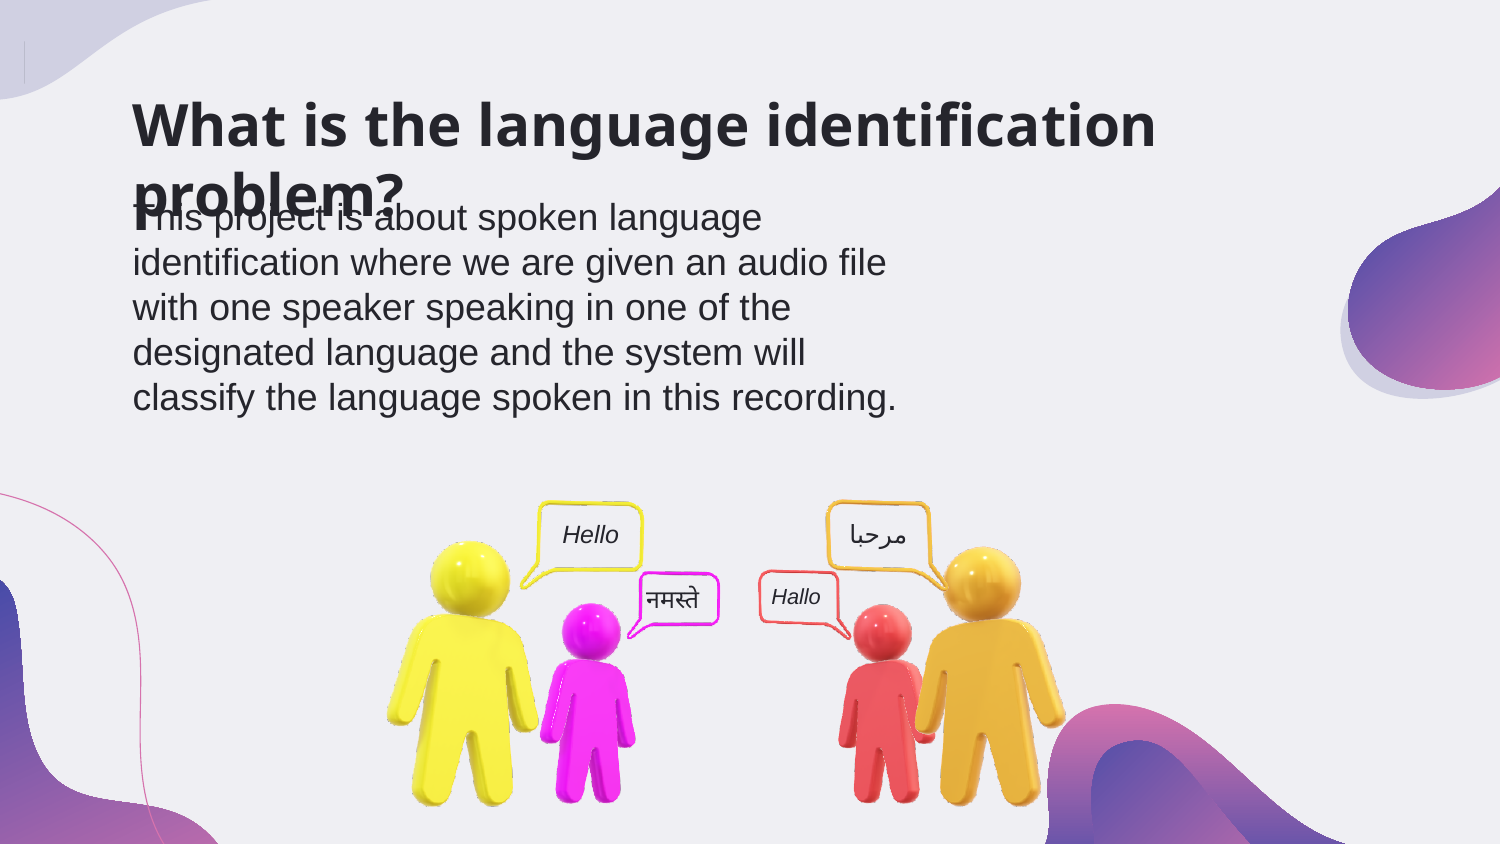

# What is the language identification problem?
This project is about spoken language identification where we are given an audio file with one speaker speaking in one of the designated language and the system will classify the language spoken in this recording.
Hello
مرحبا
Hallo
नमस्ते